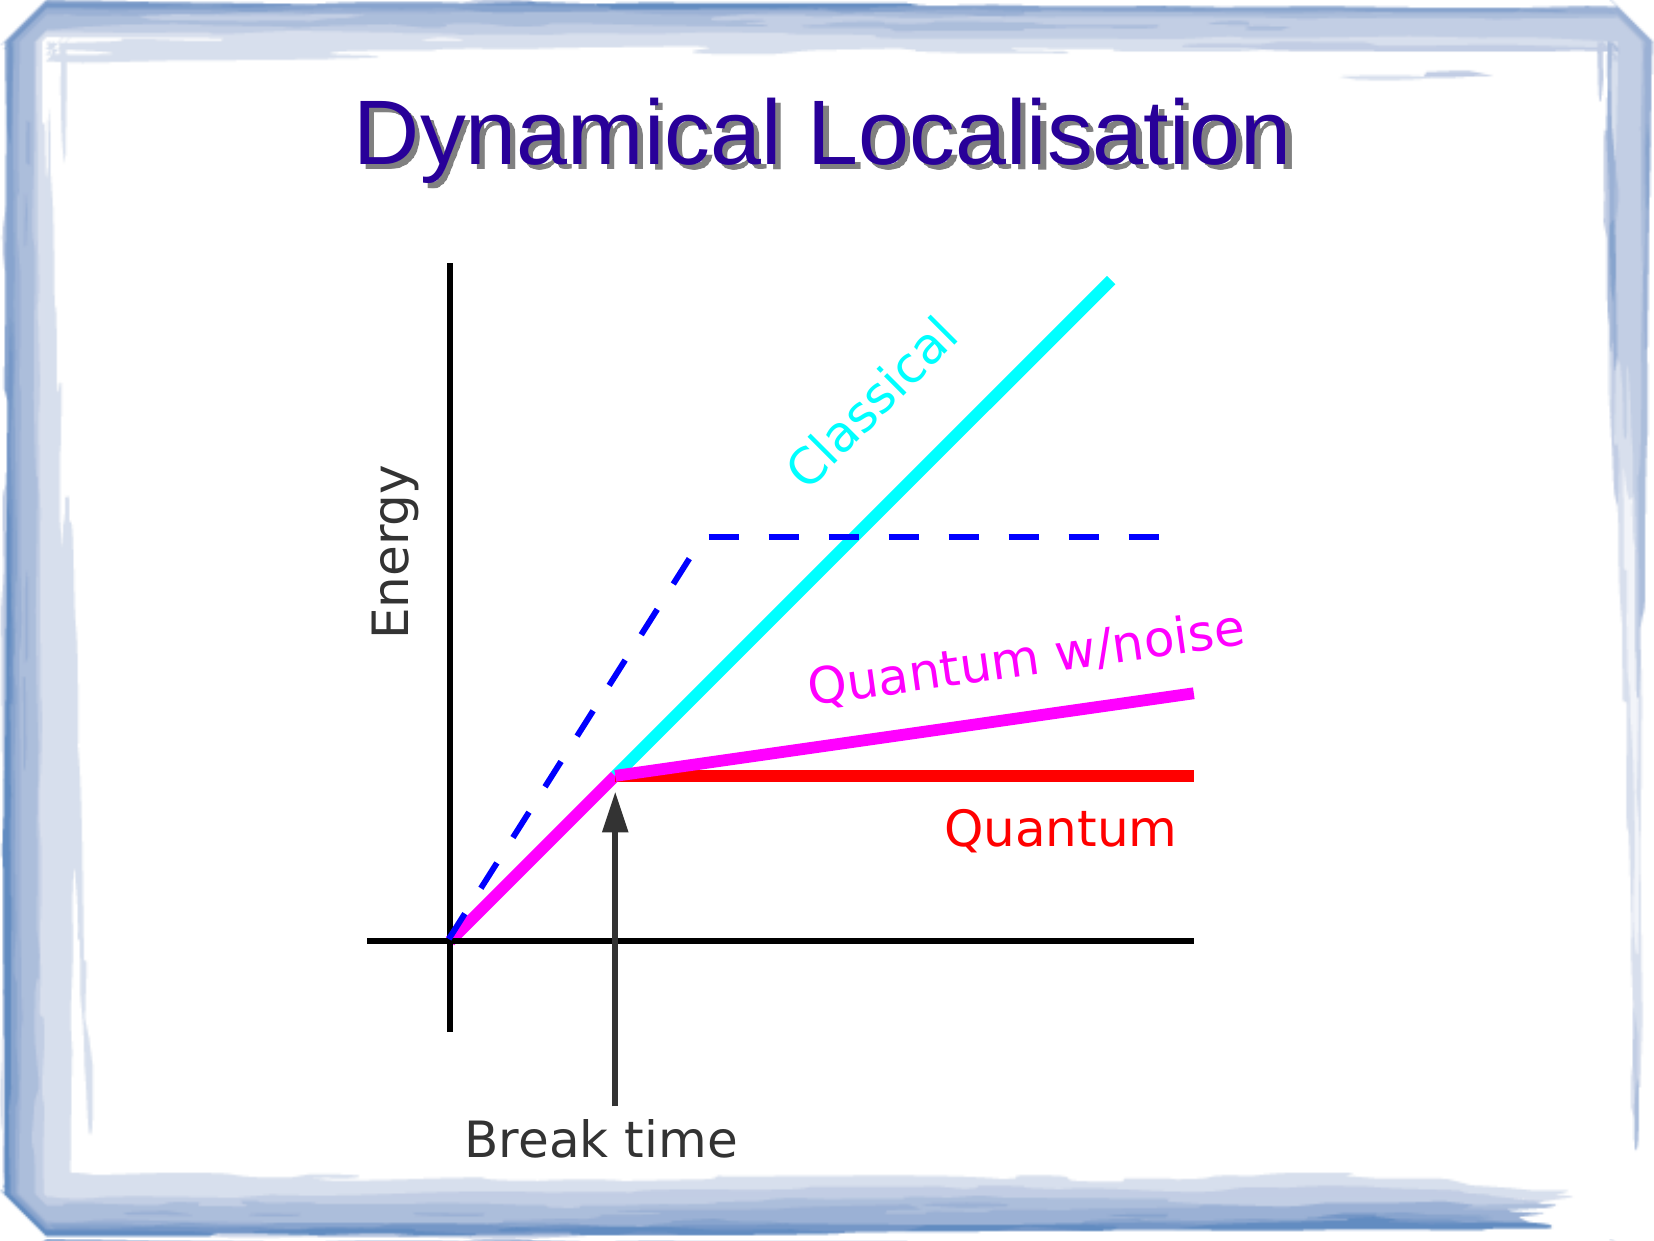

# Dynamical Localisation
Classical
Energy
Quantum w/noise
Quantum
Kick number
Break time